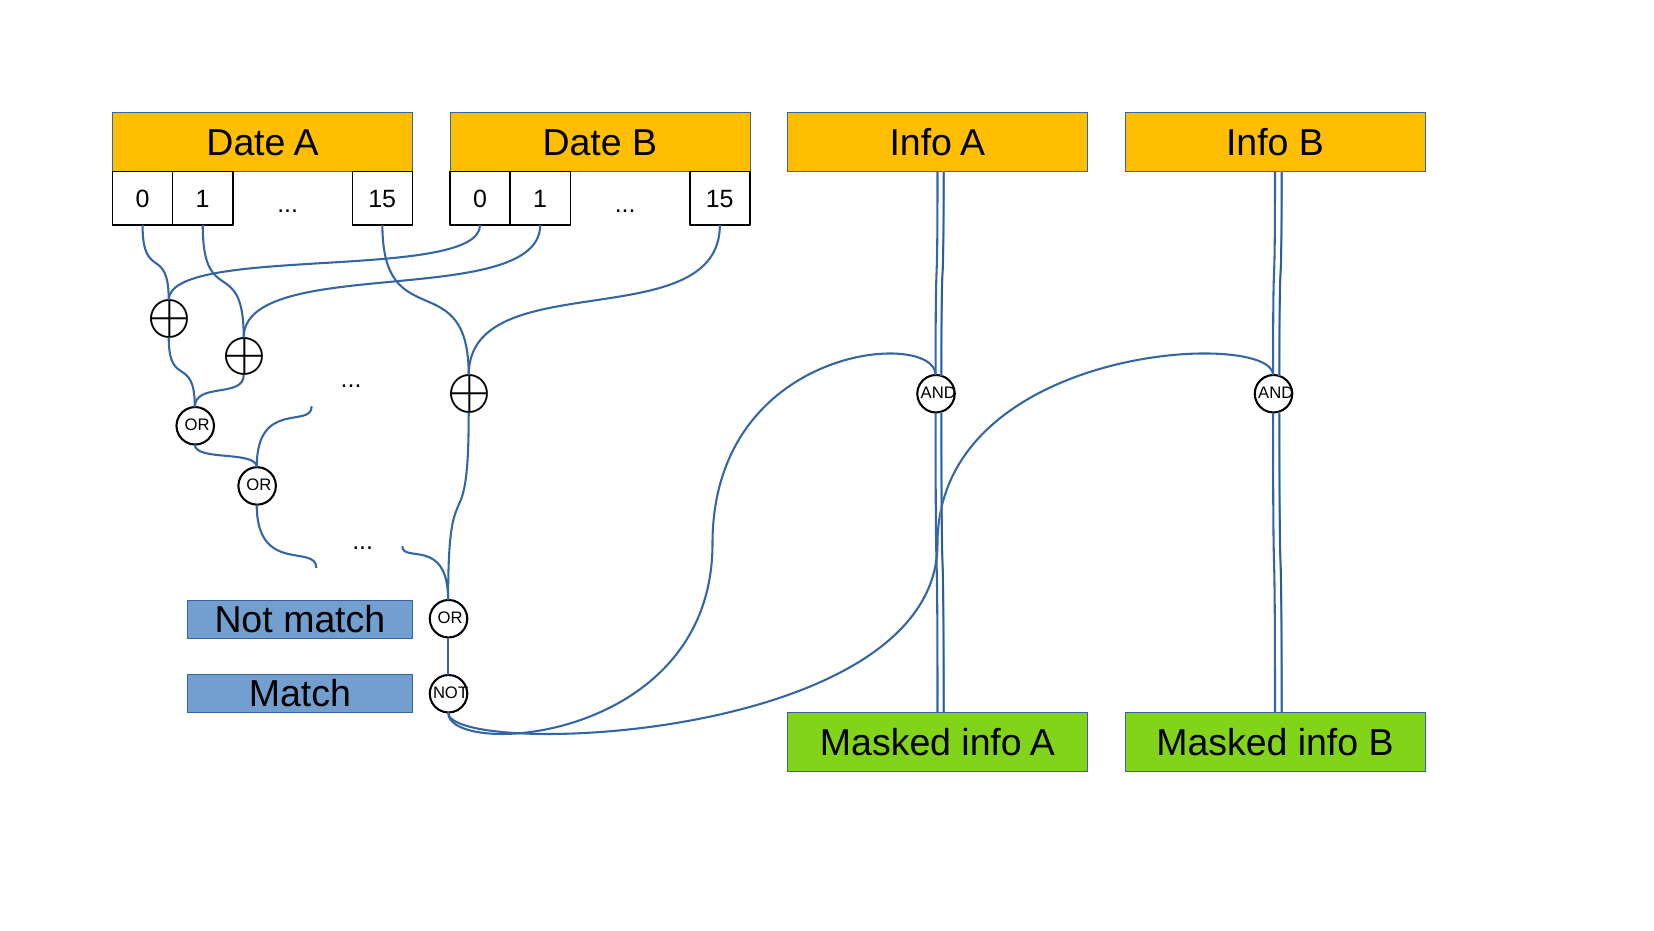

Date A
Date B
Info A
Info B
0
1
15
0
1
15
...
...
...
 AND
 AND
 OR
 OR
...
 OR
Not match
Match
 NOT
Masked info A
Masked info B